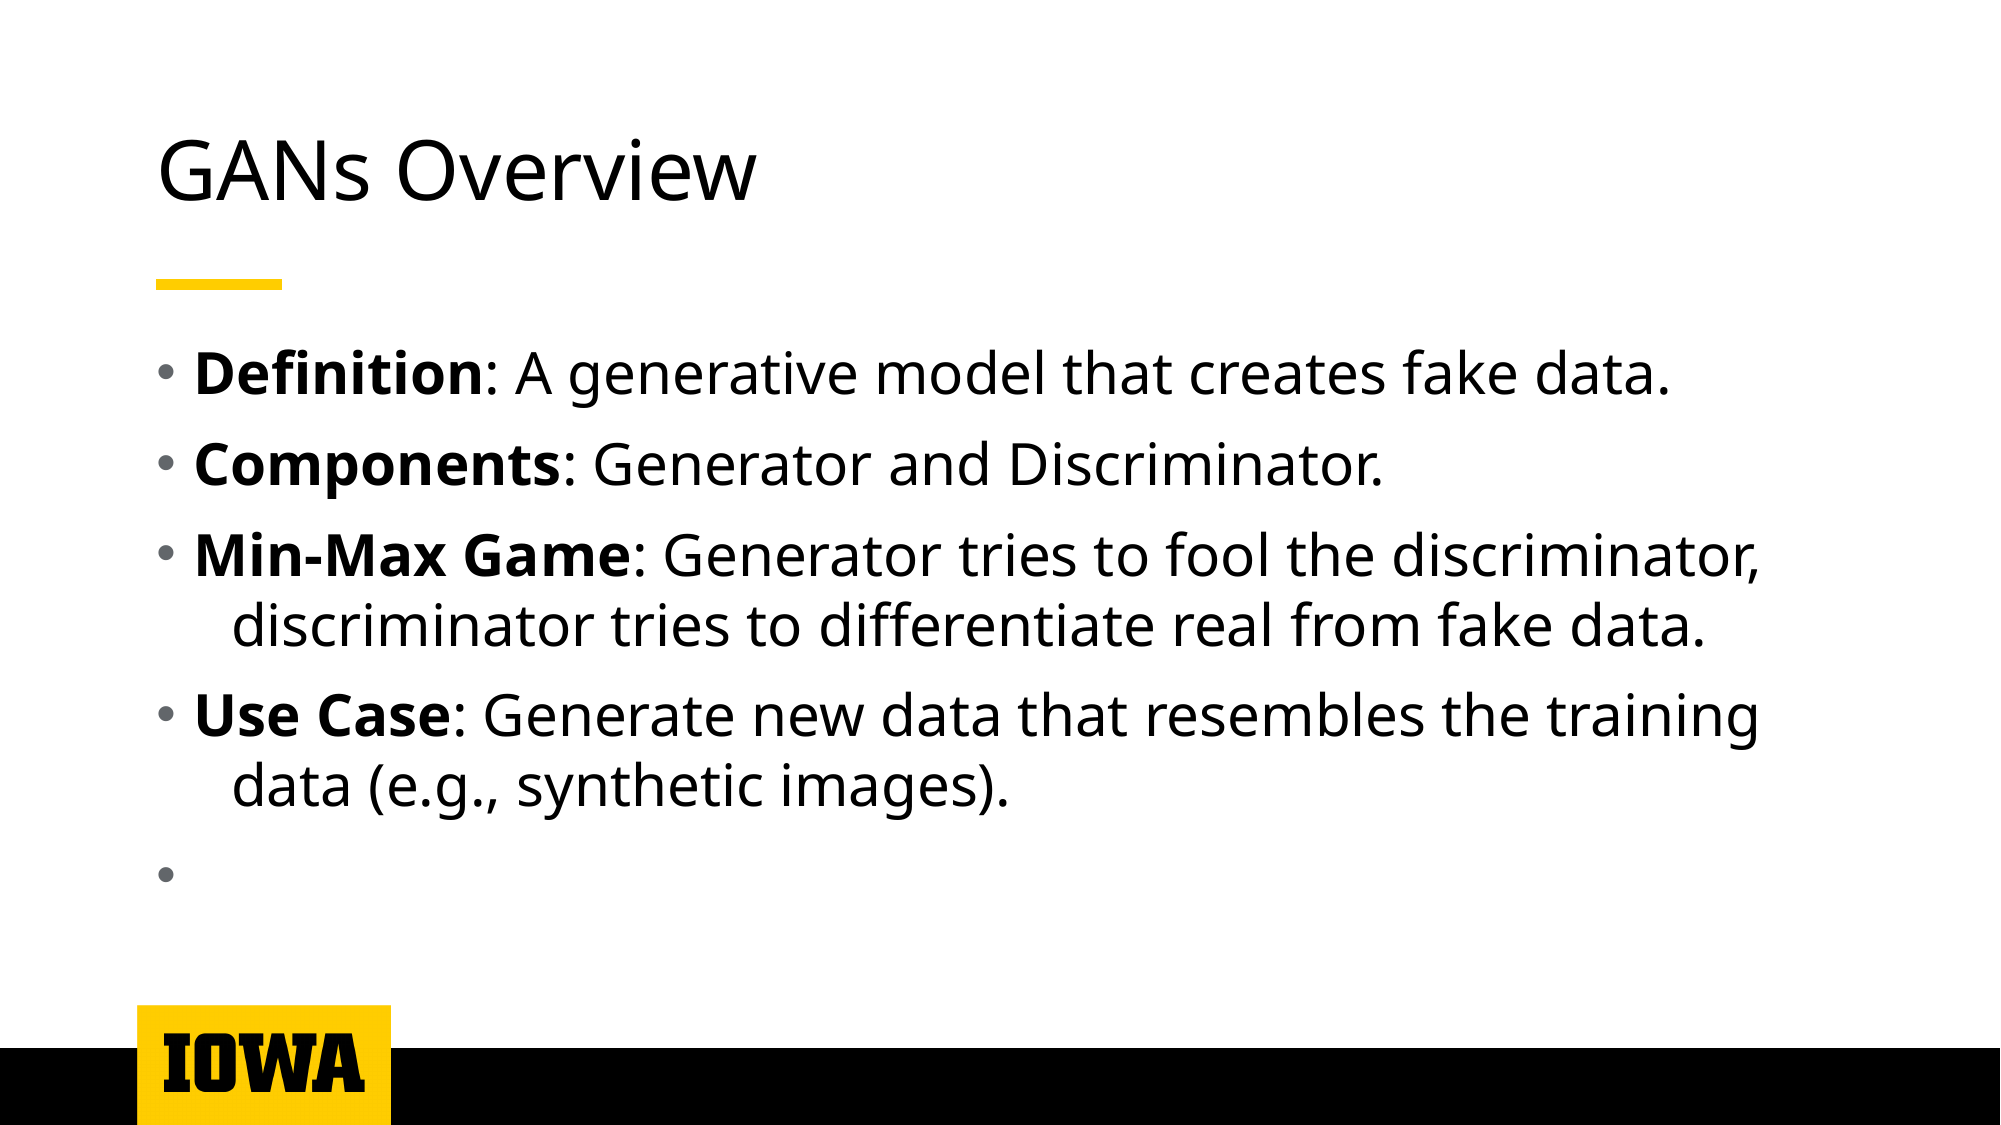

# GANs Overview
Definition: A generative model that creates fake data.
Components: Generator and Discriminator.
Min-Max Game: Generator tries to fool the discriminator, discriminator tries to differentiate real from fake data.
Use Case: Generate new data that resembles the training data (e.g., synthetic images).